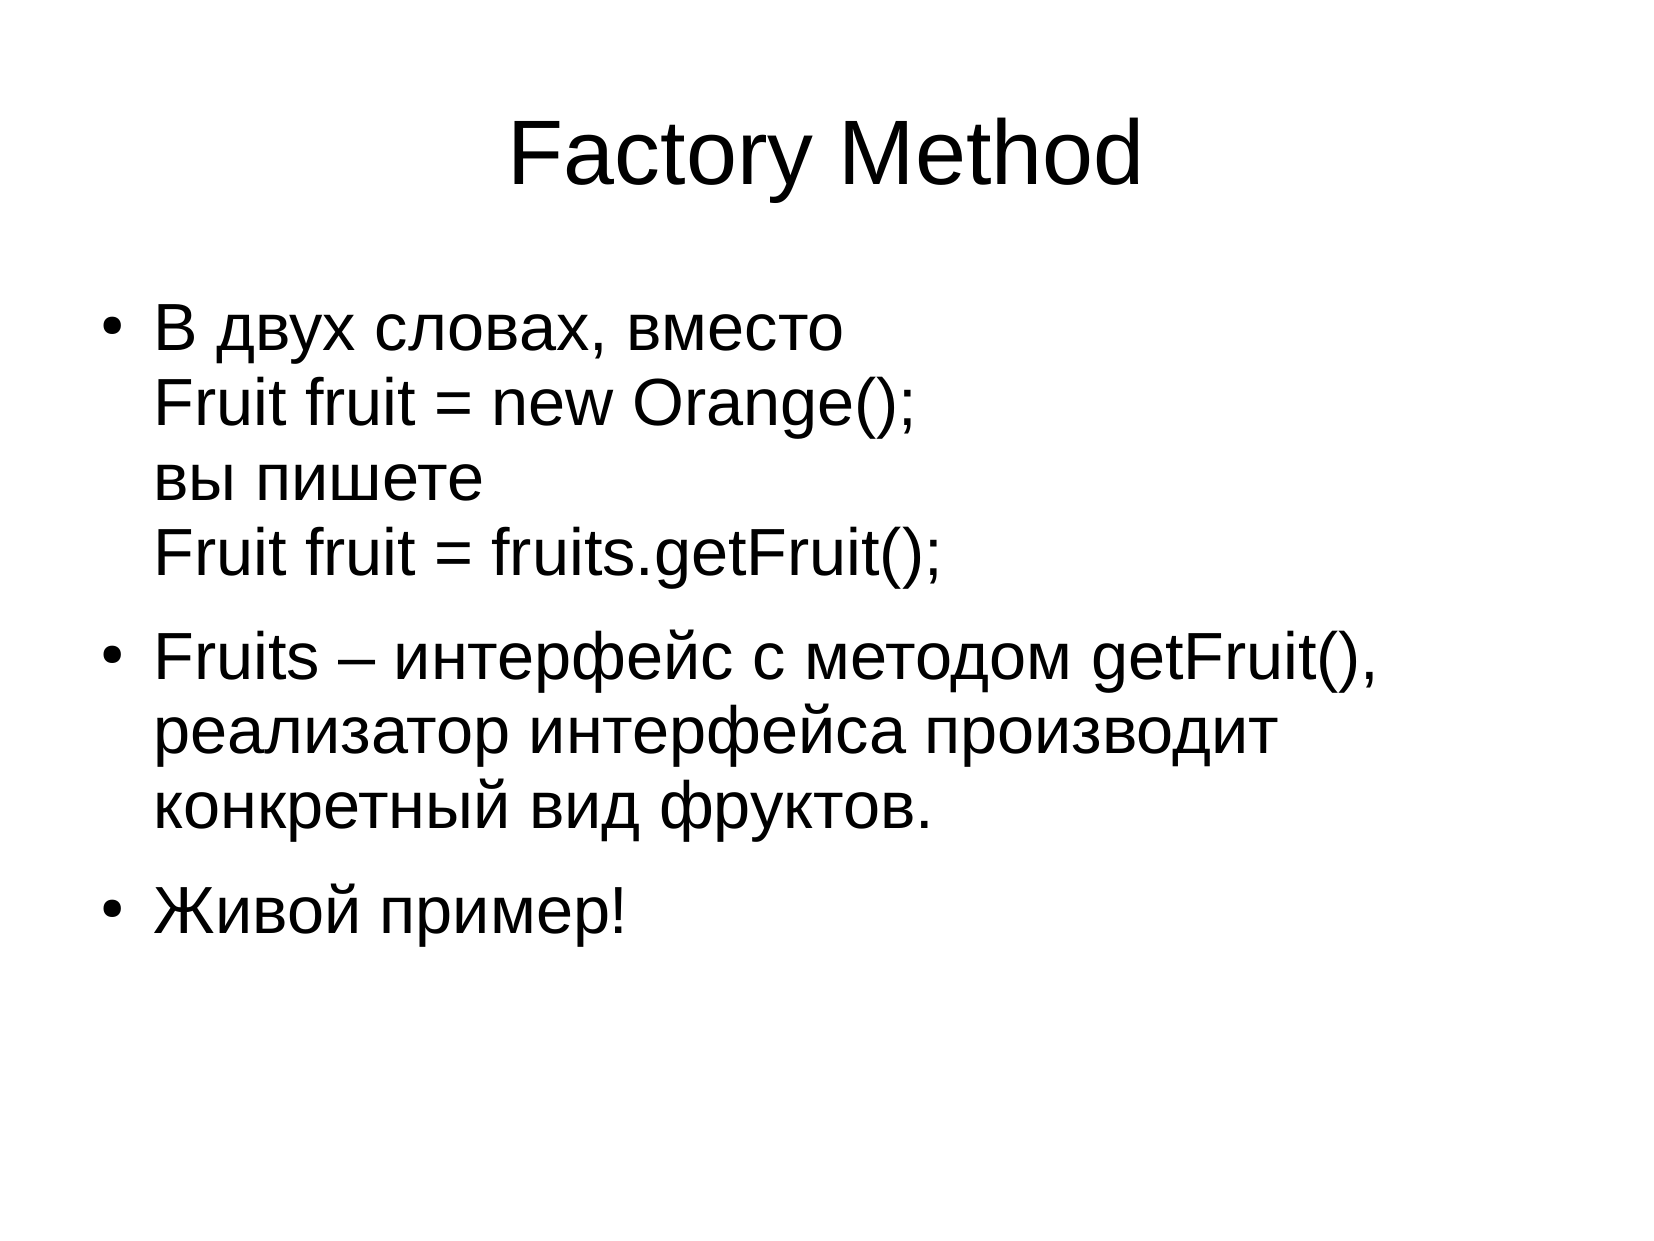

# Factory Method
В двух словах, вместо
Fruit fruit = new Orange();
вы пишете
Fruit fruit = fruits.getFruit();
Fruits – интерфейс с методом getFruit(), реализатор интерфейса производит конкретный вид фруктов.
Живой пример!